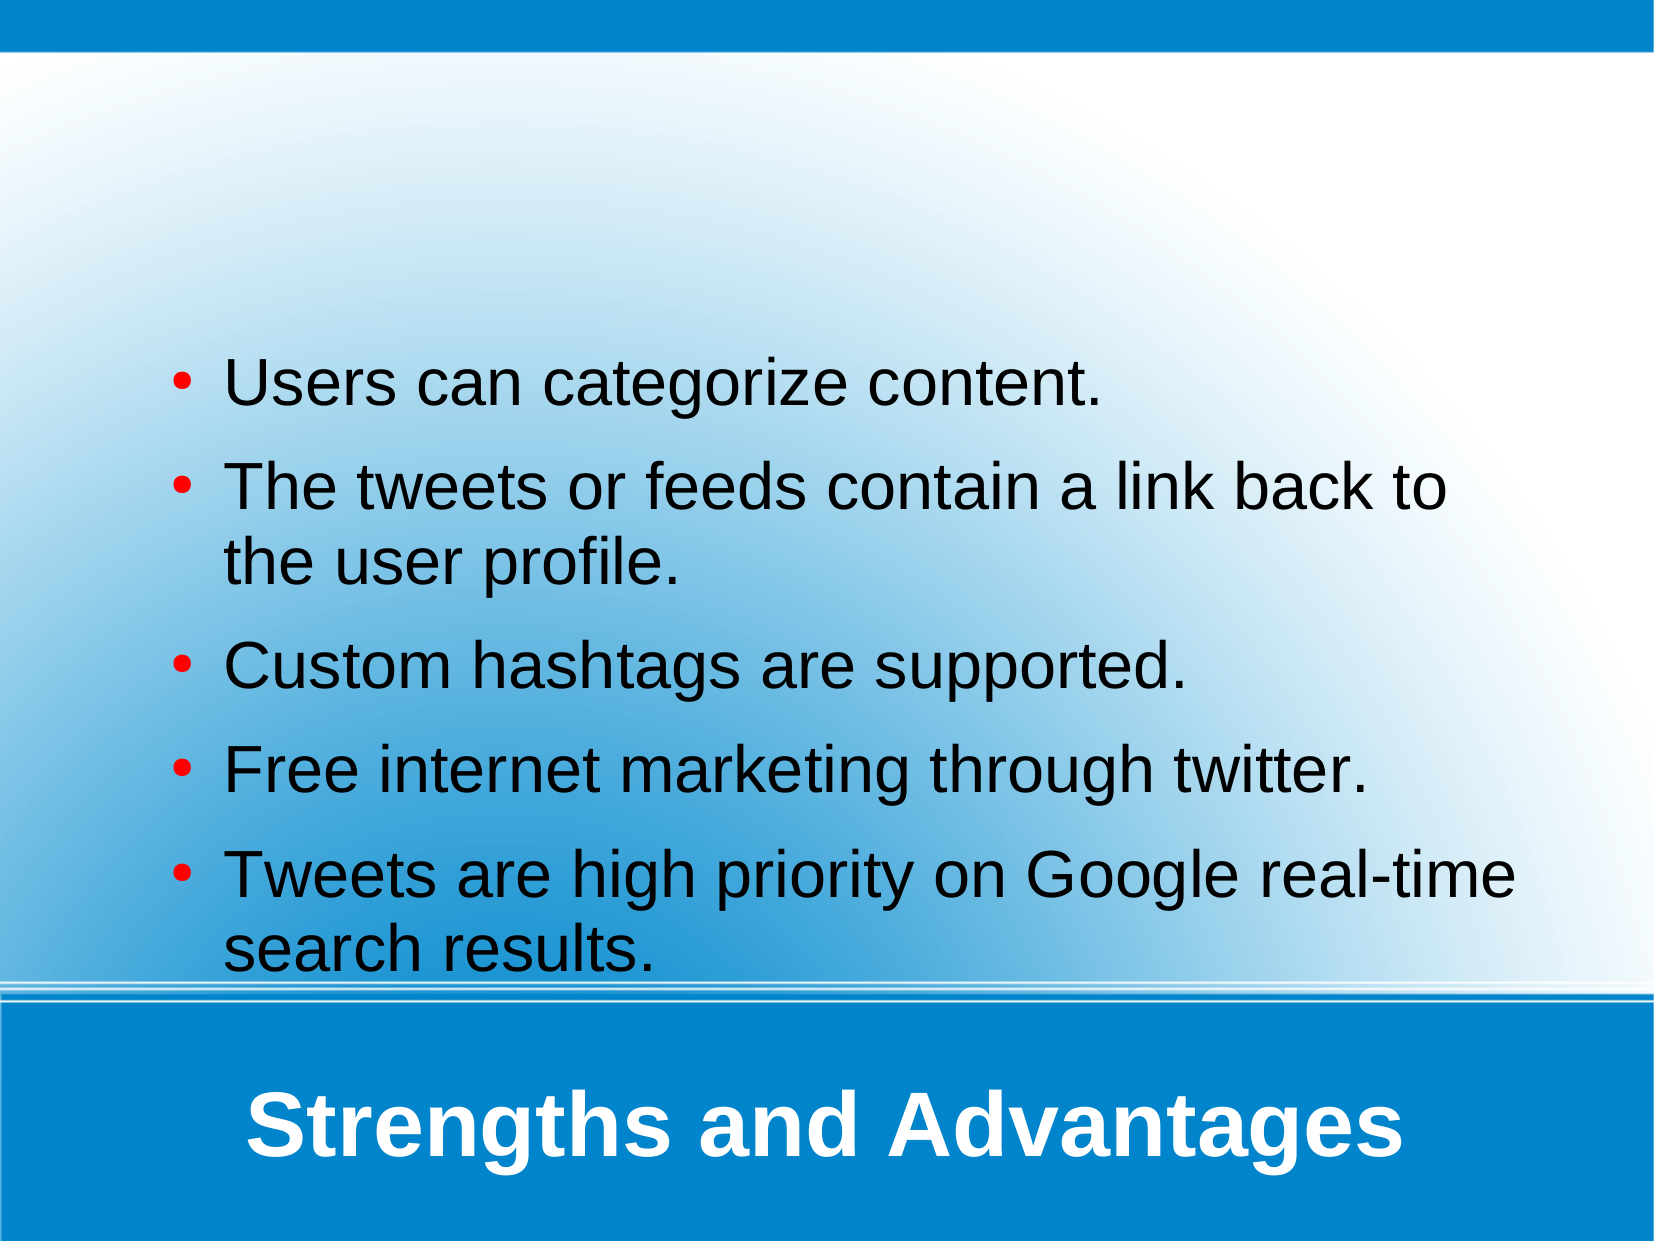

Users can categorize content.
The tweets or feeds contain a link back to the user profile.
Custom hashtags are supported.
Free internet marketing through twitter.
Tweets are high priority on Google real-time search results.
# Strengths and Advantages